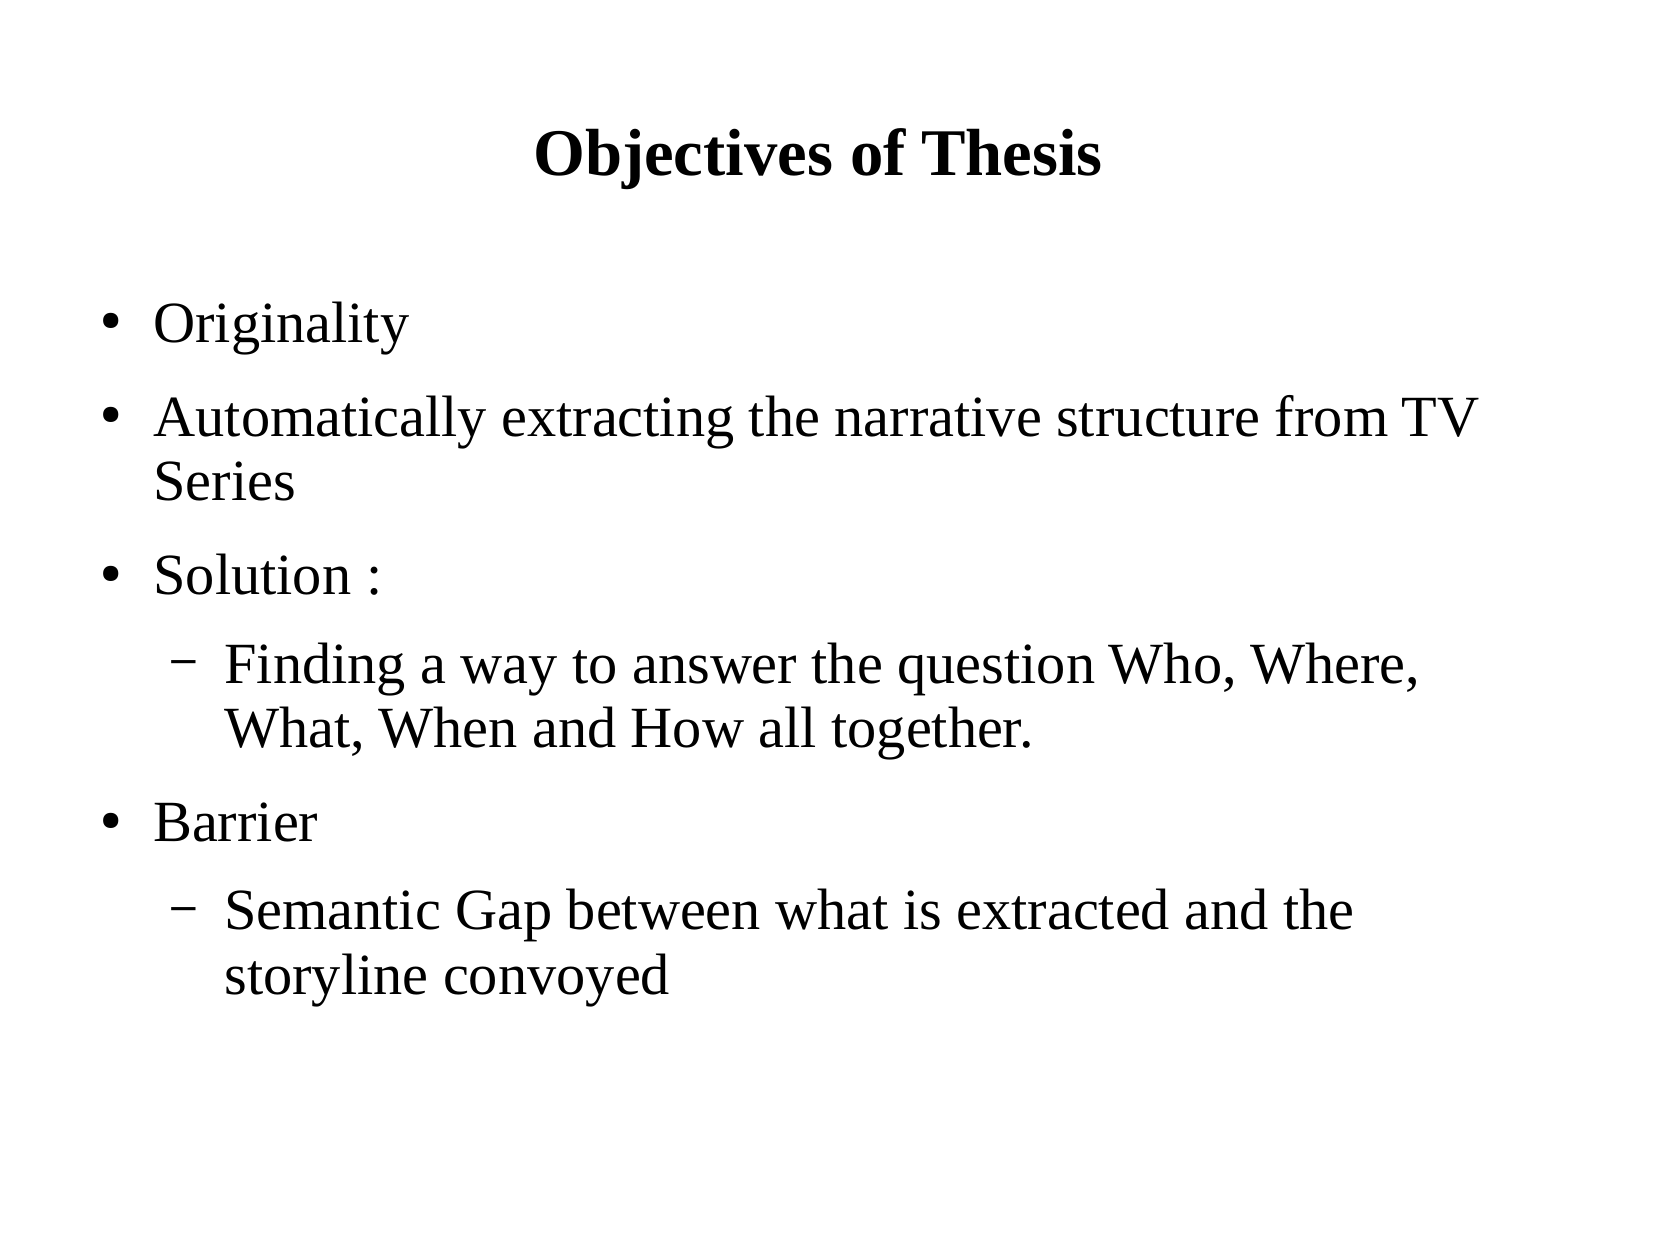

# Objectives of Thesis
Originality
Automatically extracting the narrative structure from TV Series
Solution :
Finding a way to answer the question Who, Where, What, When and How all together.
Barrier
Semantic Gap between what is extracted and the storyline convoyed